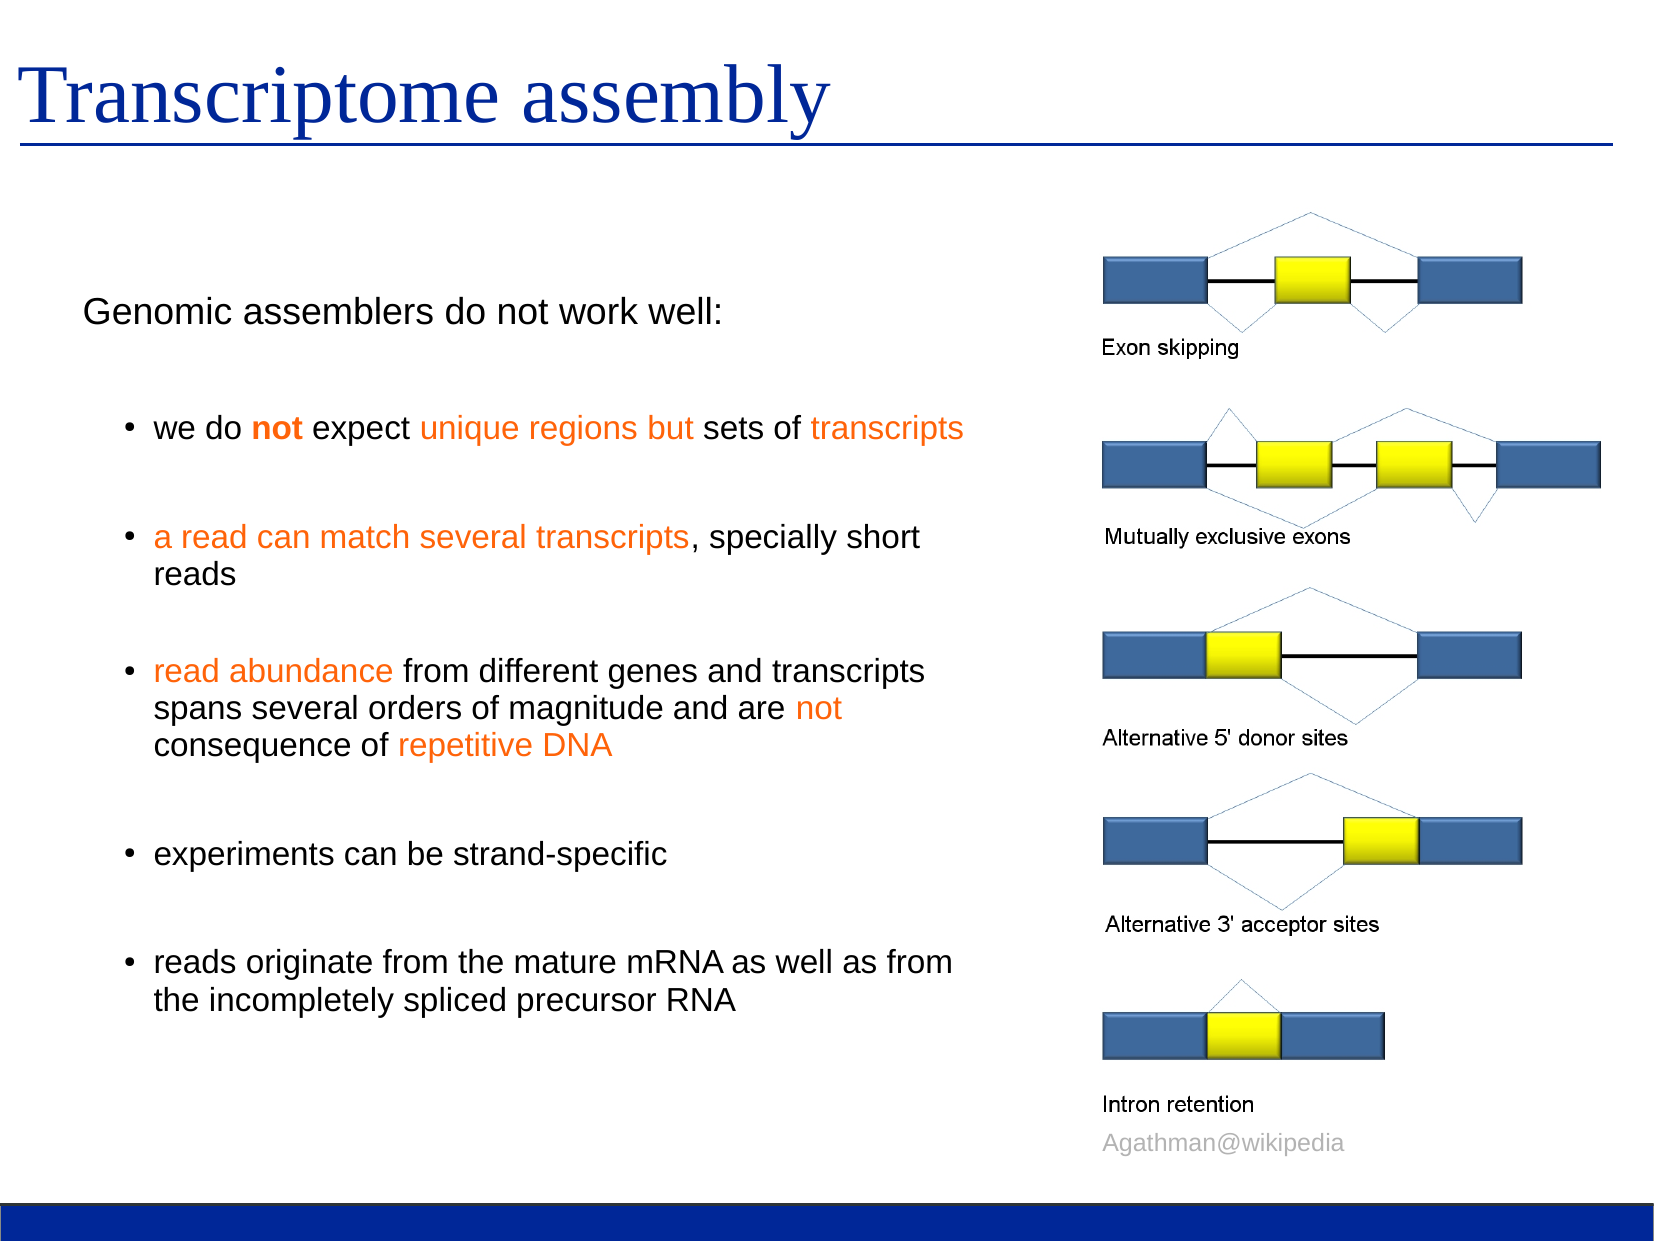

# Transcriptome assembly
Genomic assemblers do not work well:
we do not expect unique regions but sets of transcripts
a read can match several transcripts, specially short reads
read abundance from different genes and transcripts spans several orders of magnitude and are not consequence of repetitive DNA
experiments can be strand-specific
reads originate from the mature mRNA as well as from the incompletely spliced precursor RNA
Agathman@wikipedia